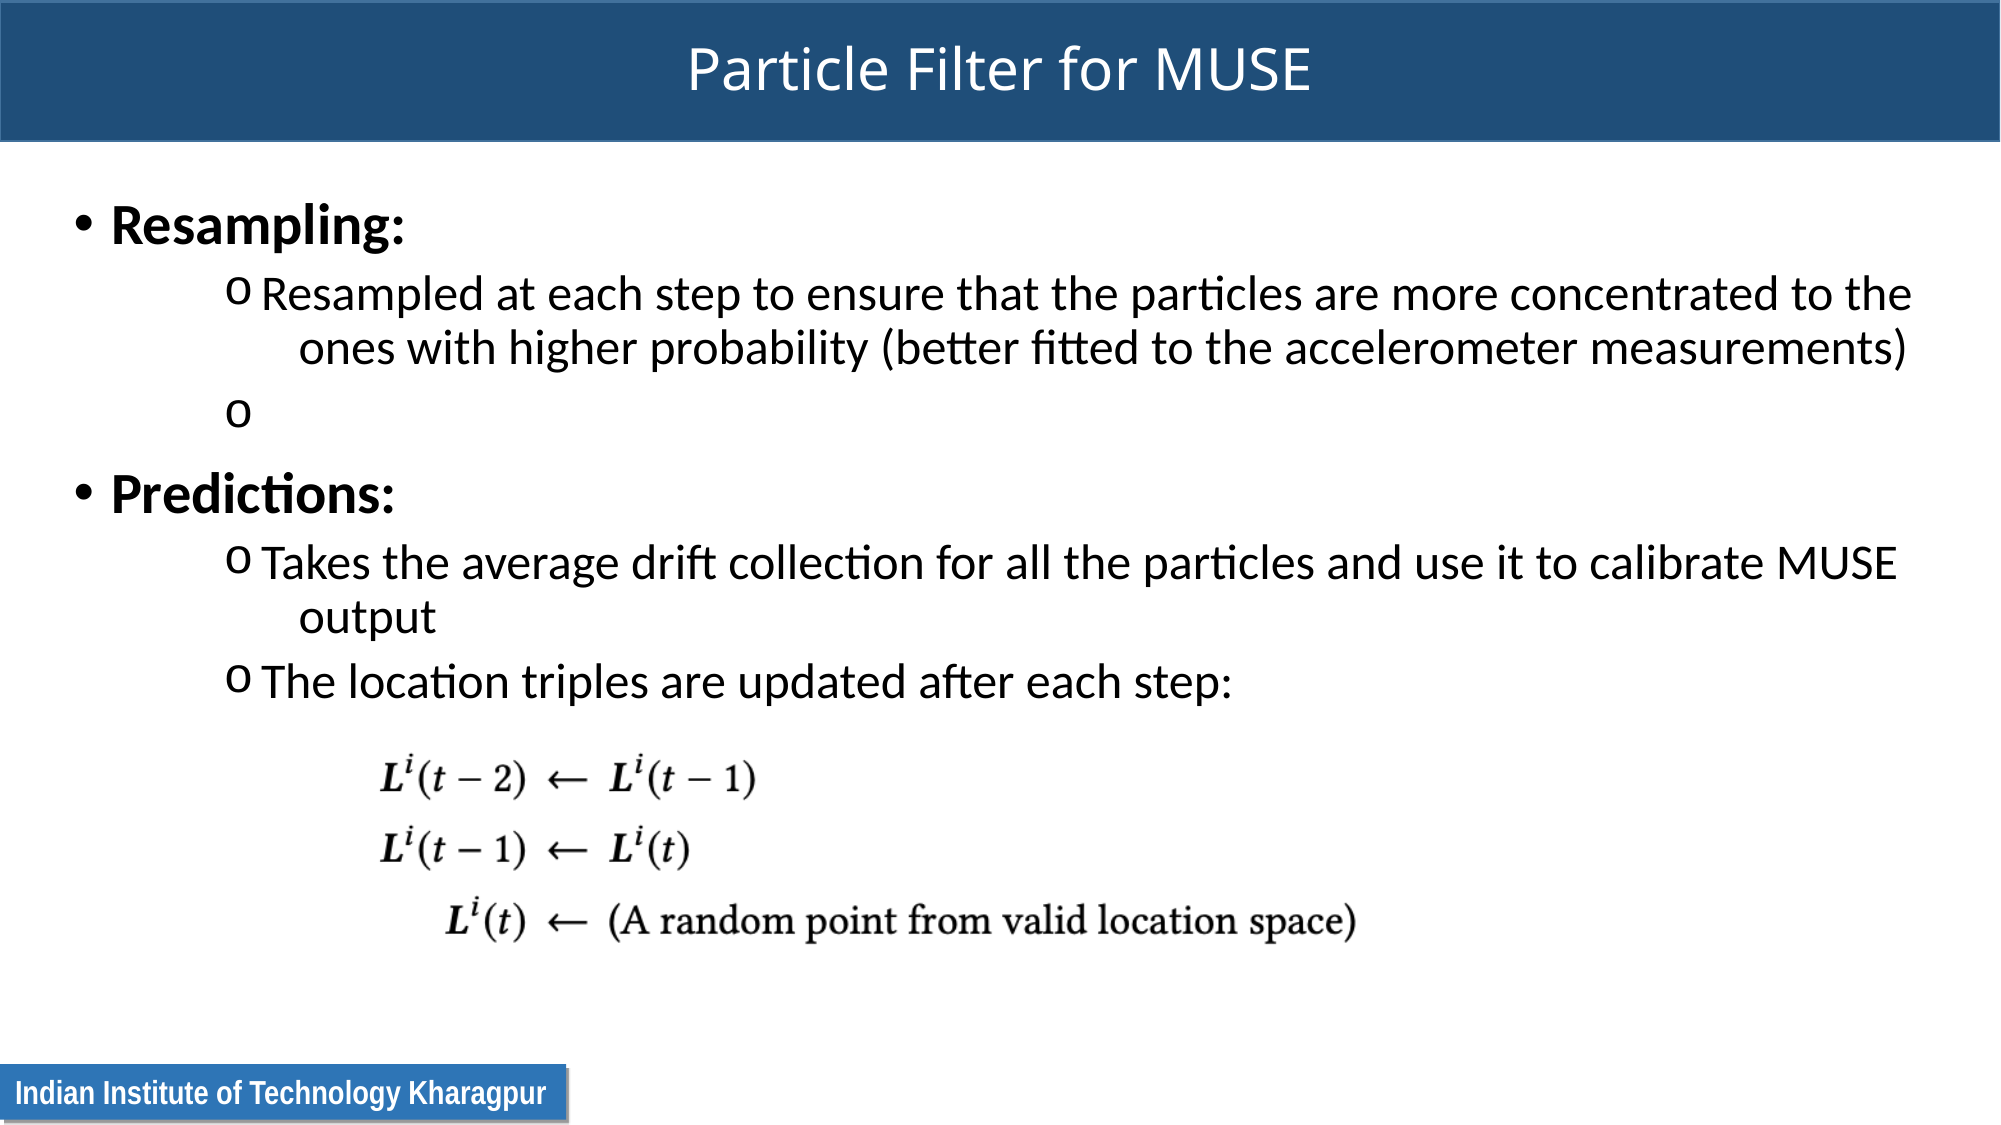

Particle Filter for MUSE
# Resampling:
Resampled at each step to ensure that the particles are more concentrated to the ones with higher probability (better fitted to the accelerometer measurements)
Predictions:
Takes the average drift collection for all the particles and use it to calibrate MUSE output
The location triples are updated after each step: